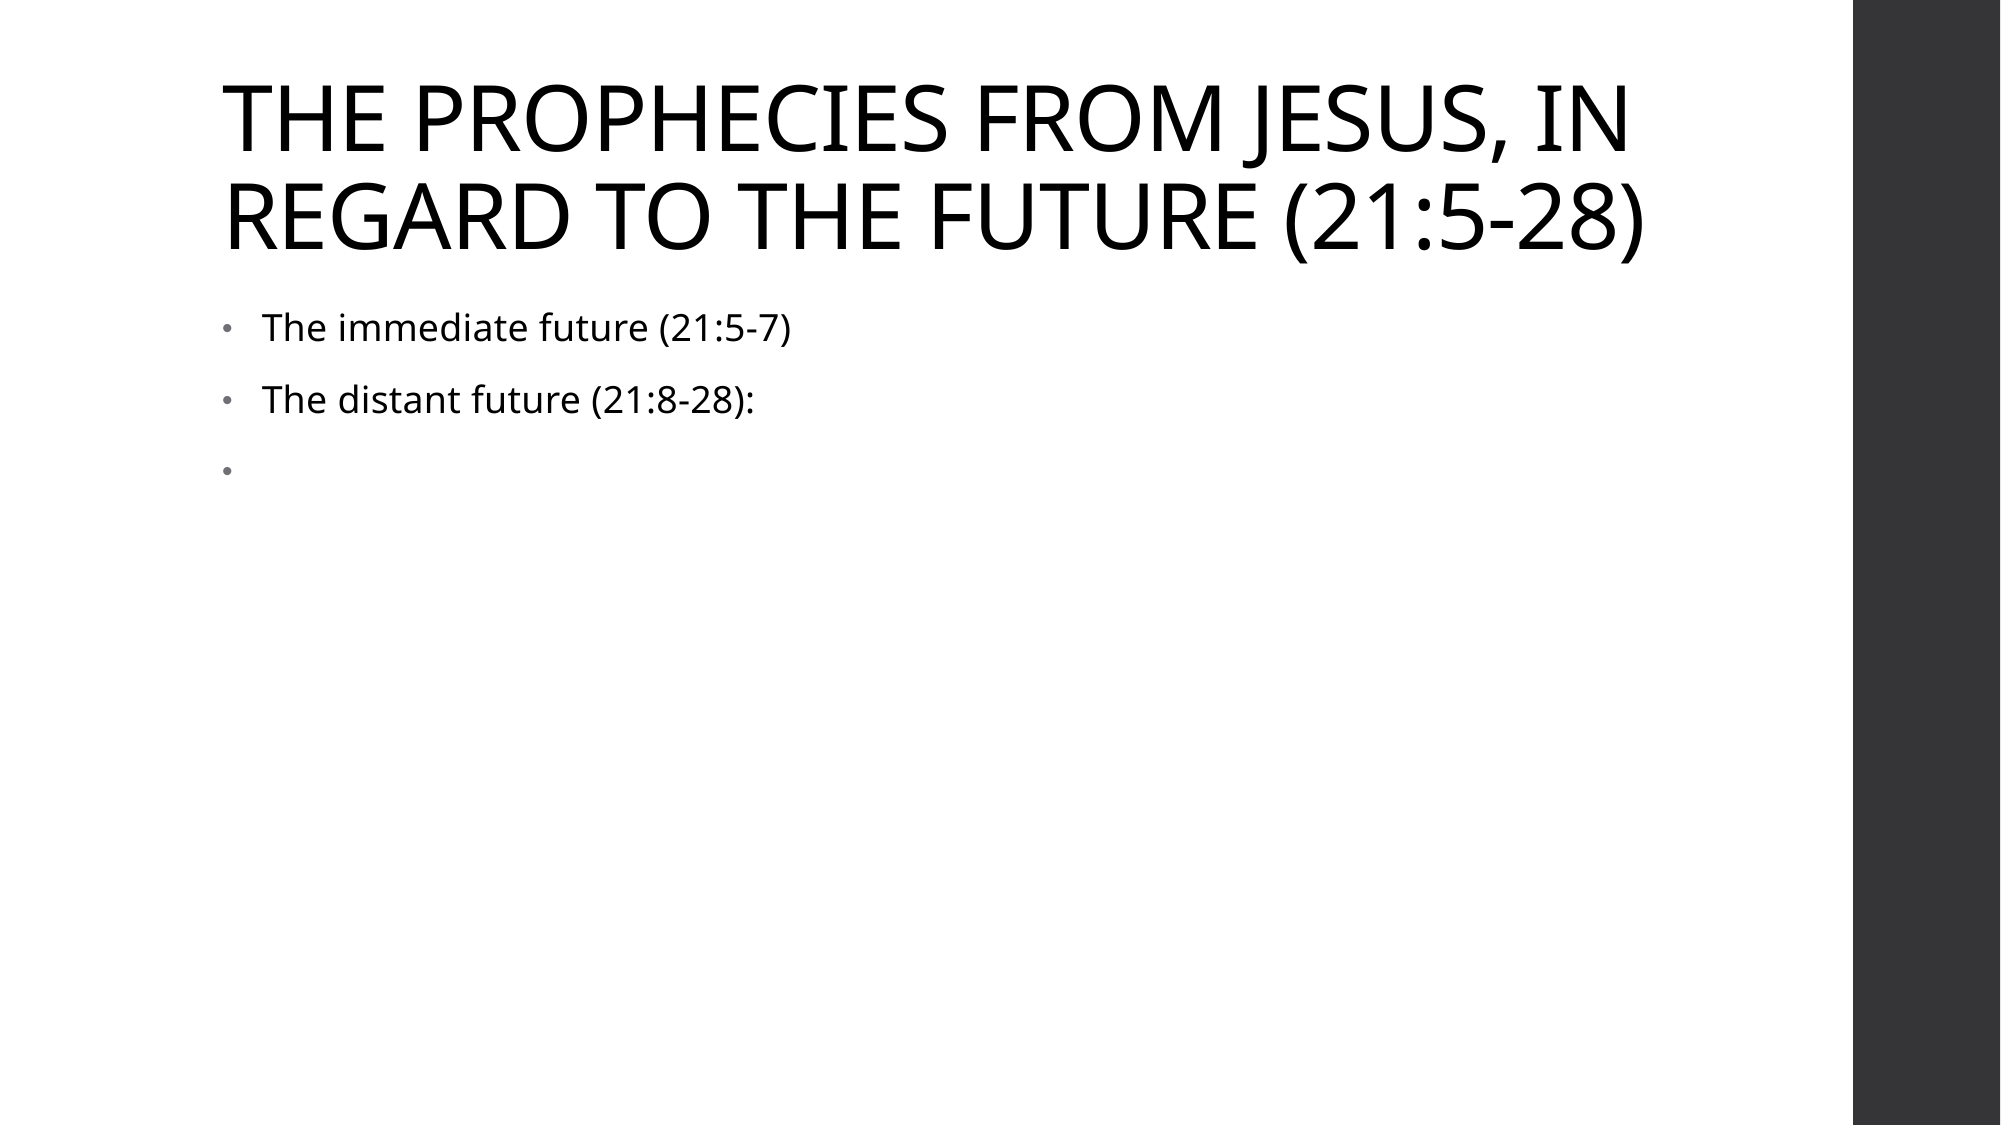

# THE PROPHECIES FROM JESUS, IN REGARD TO THE FUTURE (21:5-28)
 The immediate future (21:5-7)
 The distant future (21:8-28):